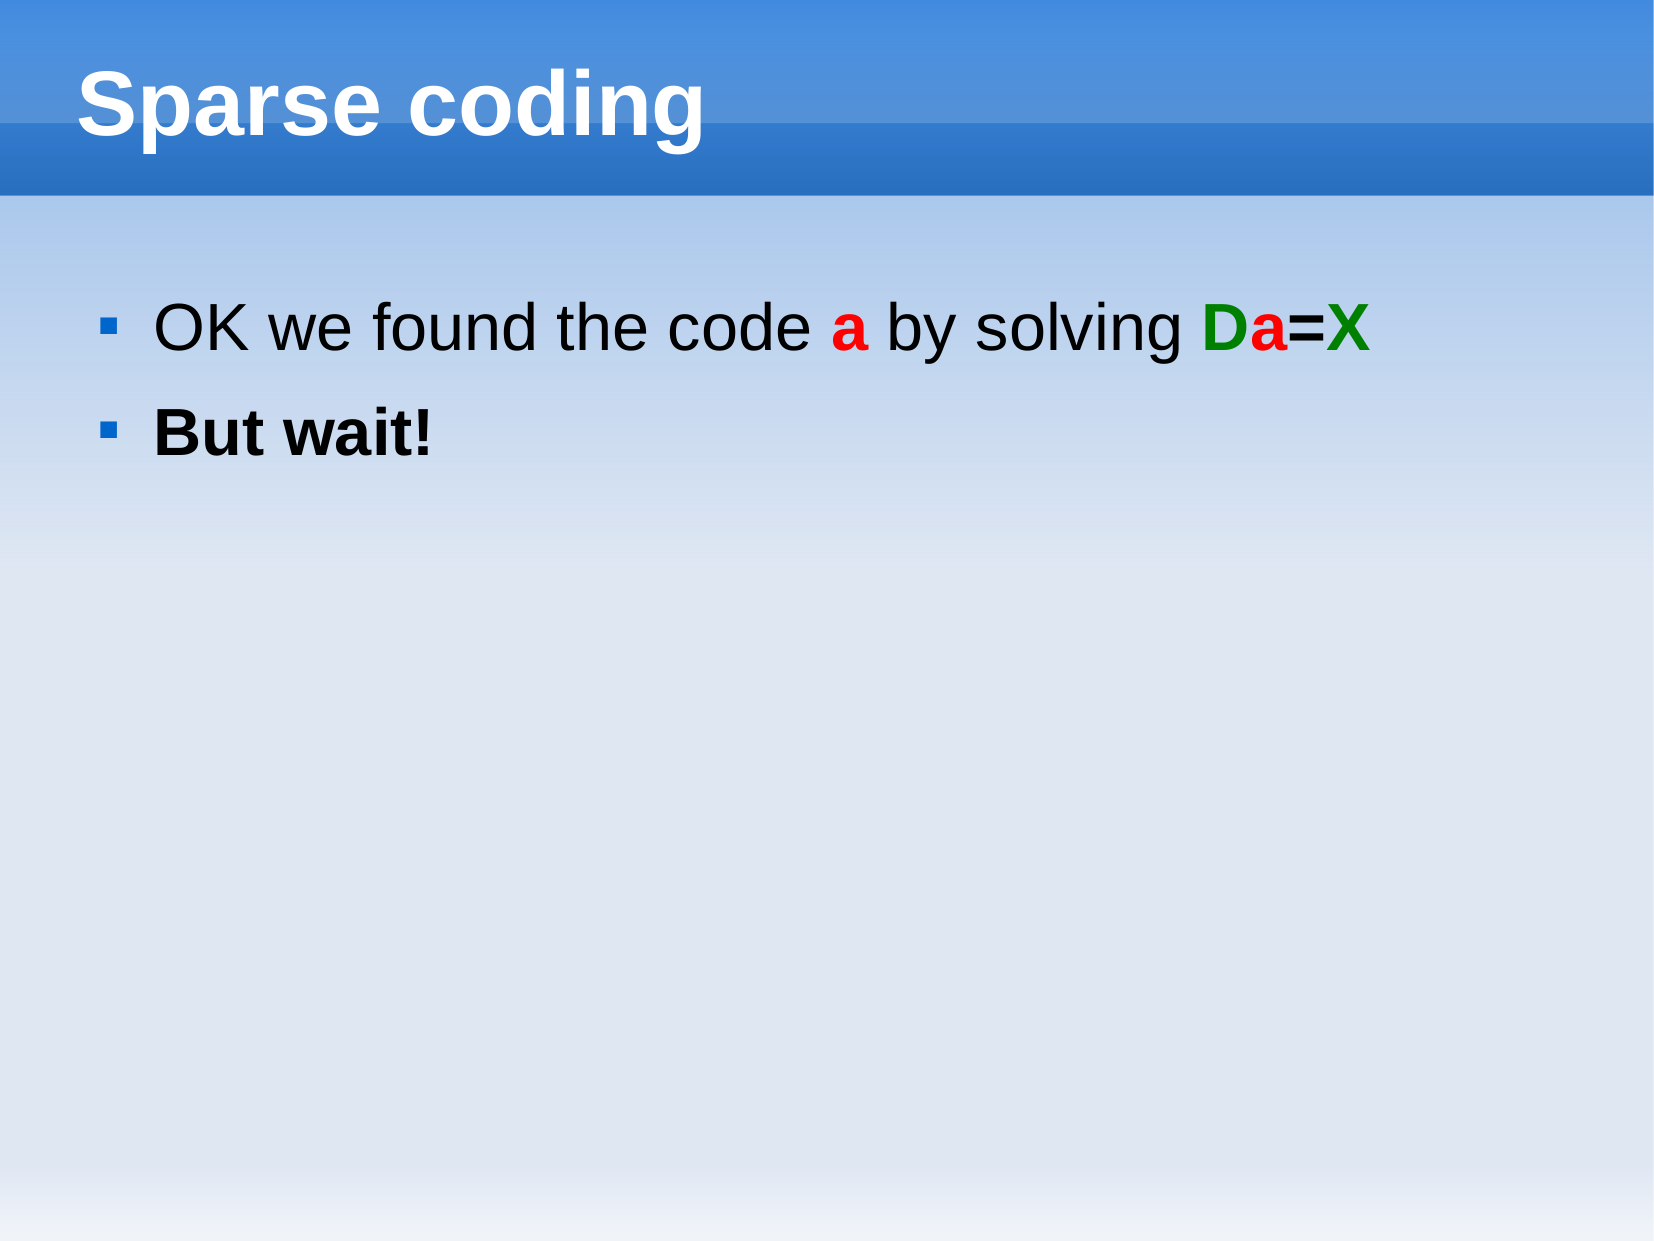

# Sparse coding
OK we found the code a by solving Da=X
But wait!